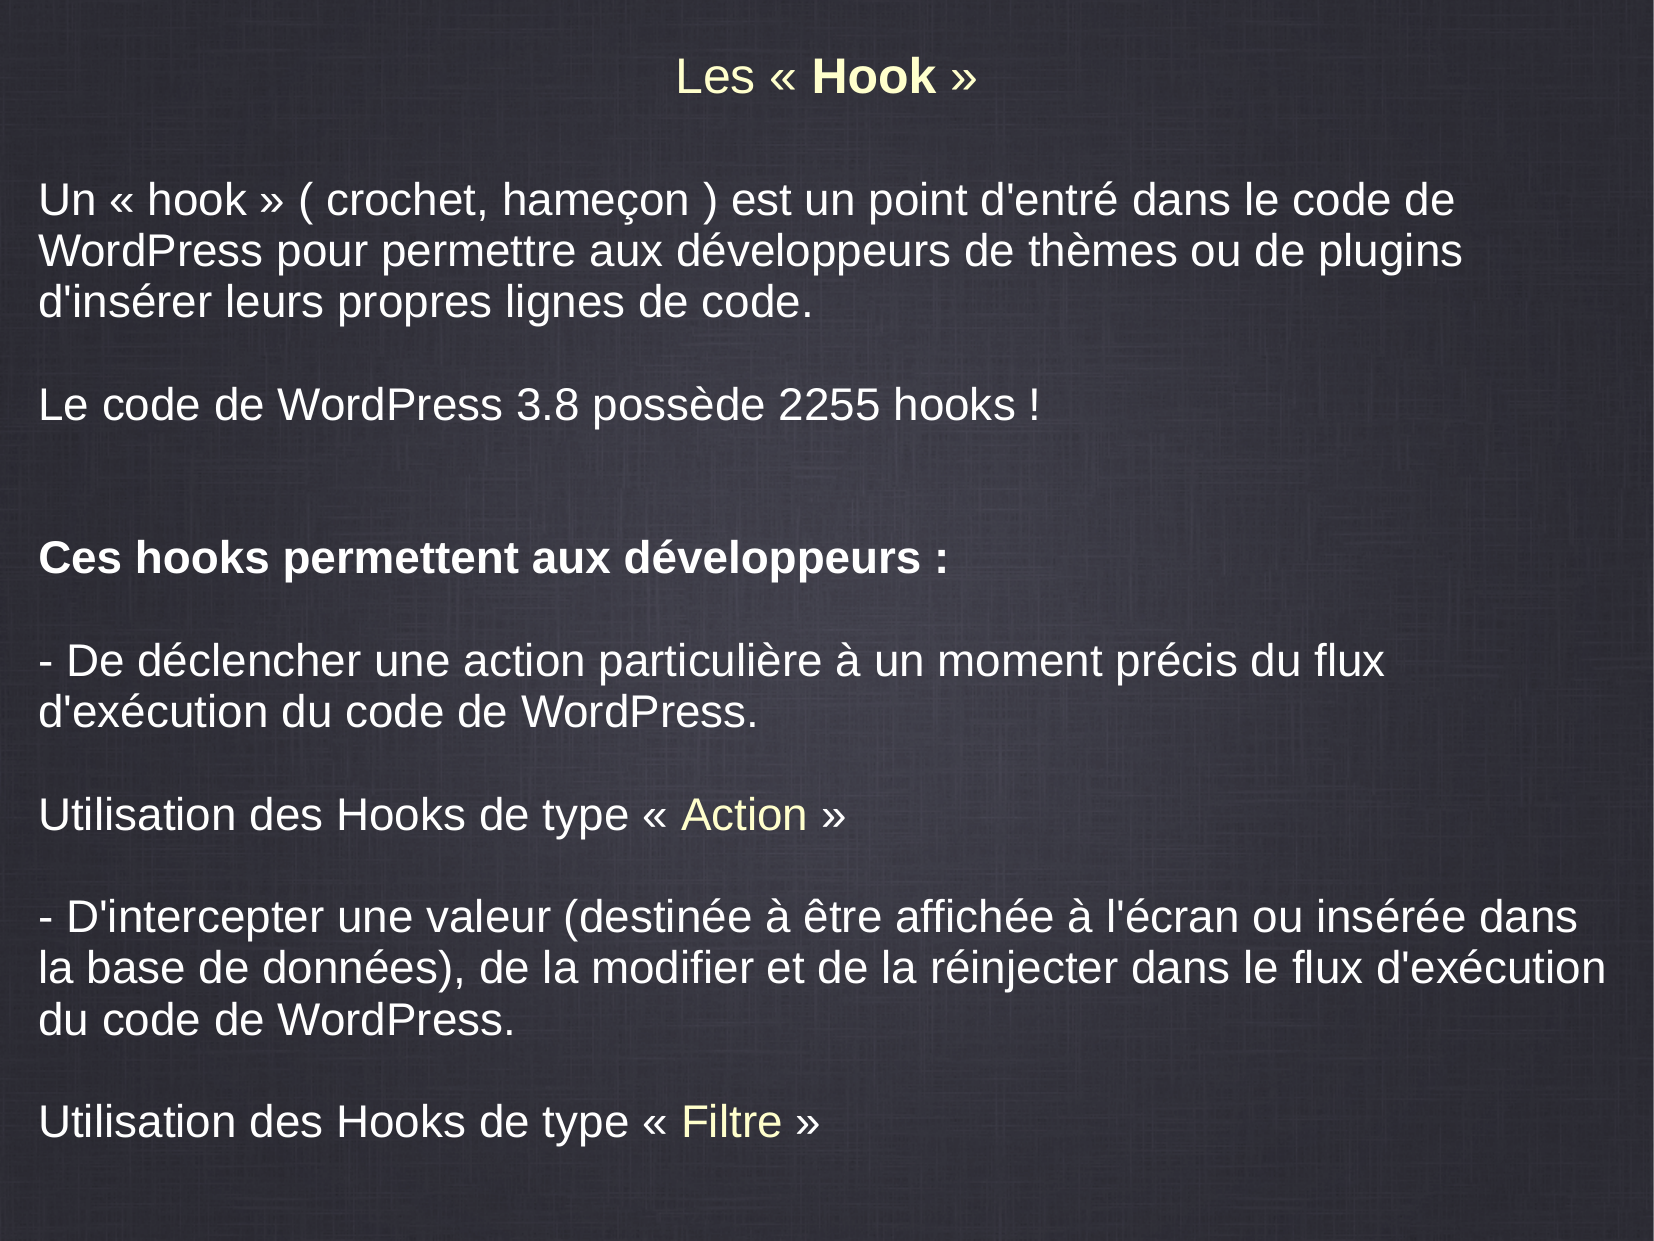

Les « Hook »
Un « hook » ( crochet, hameçon ) est un point d'entré dans le code de WordPress pour permettre aux développeurs de thèmes ou de plugins d'insérer leurs propres lignes de code.
Le code de WordPress 3.8 possède 2255 hooks !
Ces hooks permettent aux développeurs :
- De déclencher une action particulière à un moment précis du flux d'exécution du code de WordPress.
Utilisation des Hooks de type « Action »
- D'intercepter une valeur (destinée à être affichée à l'écran ou insérée dans la base de données), de la modifier et de la réinjecter dans le flux d'exécution du code de WordPress.
Utilisation des Hooks de type « Filtre »